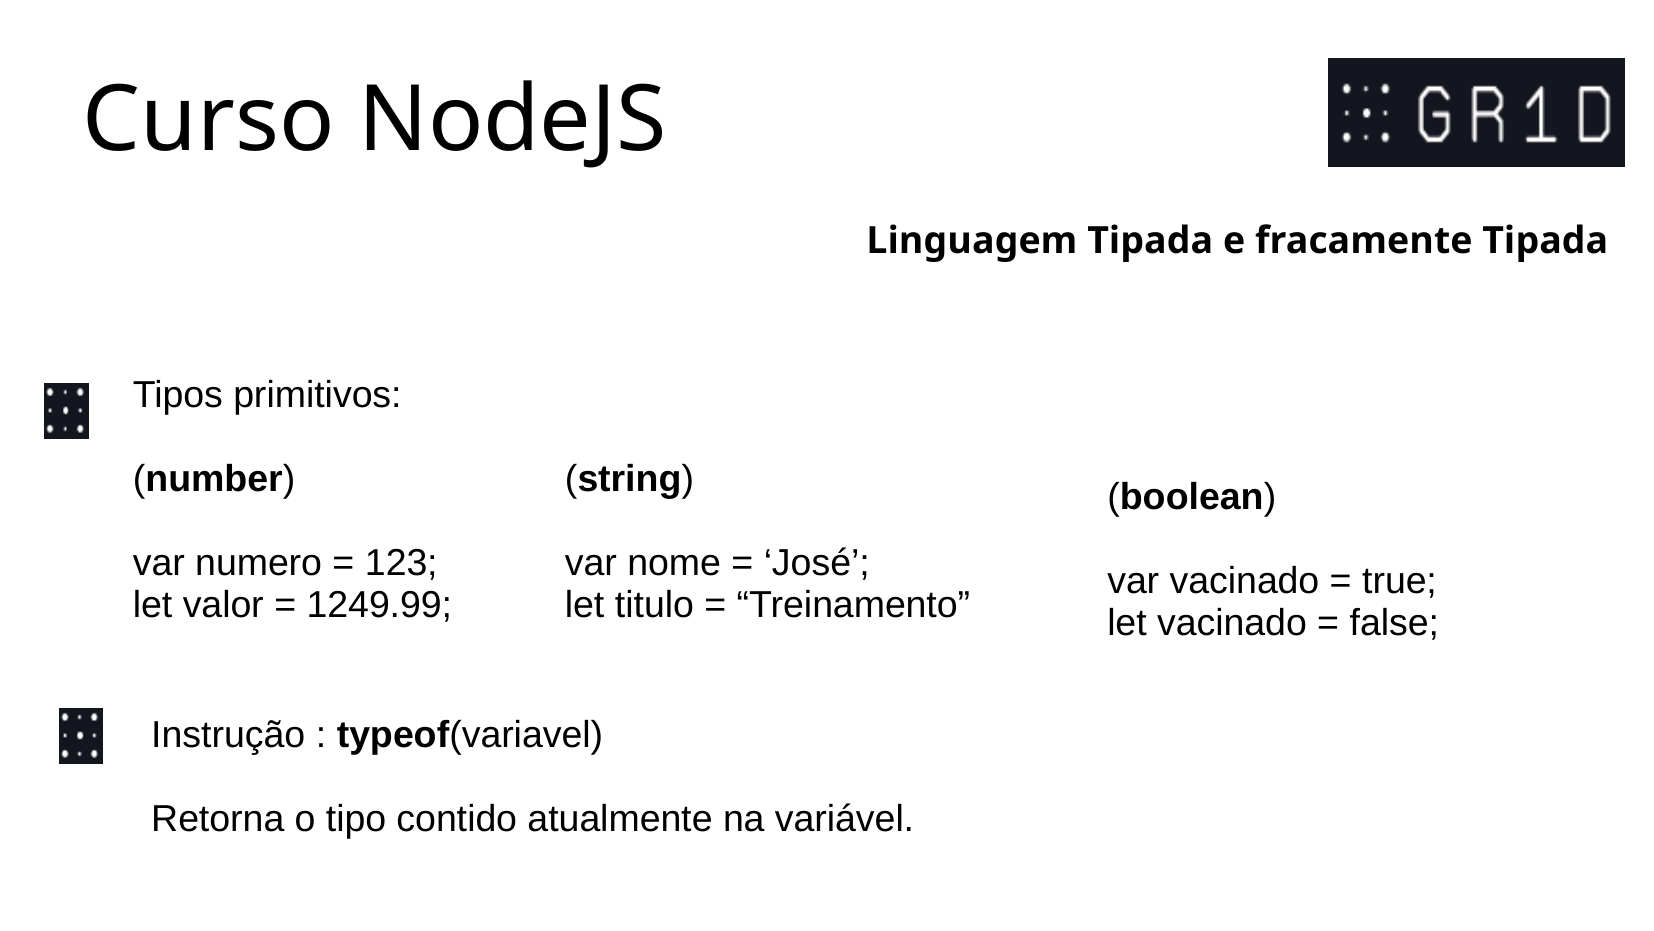

# Curso NodeJS
Linguagem Tipada e fracamente Tipada
Tipos primitivos:
(number)
var numero = 123;
let valor = 1249.99;
(string)
var nome = ‘José’;
let titulo = “Treinamento”
(boolean)
var vacinado = true;
let vacinado = false;
Instrução : typeof(variavel)
Retorna o tipo contido atualmente na variável.